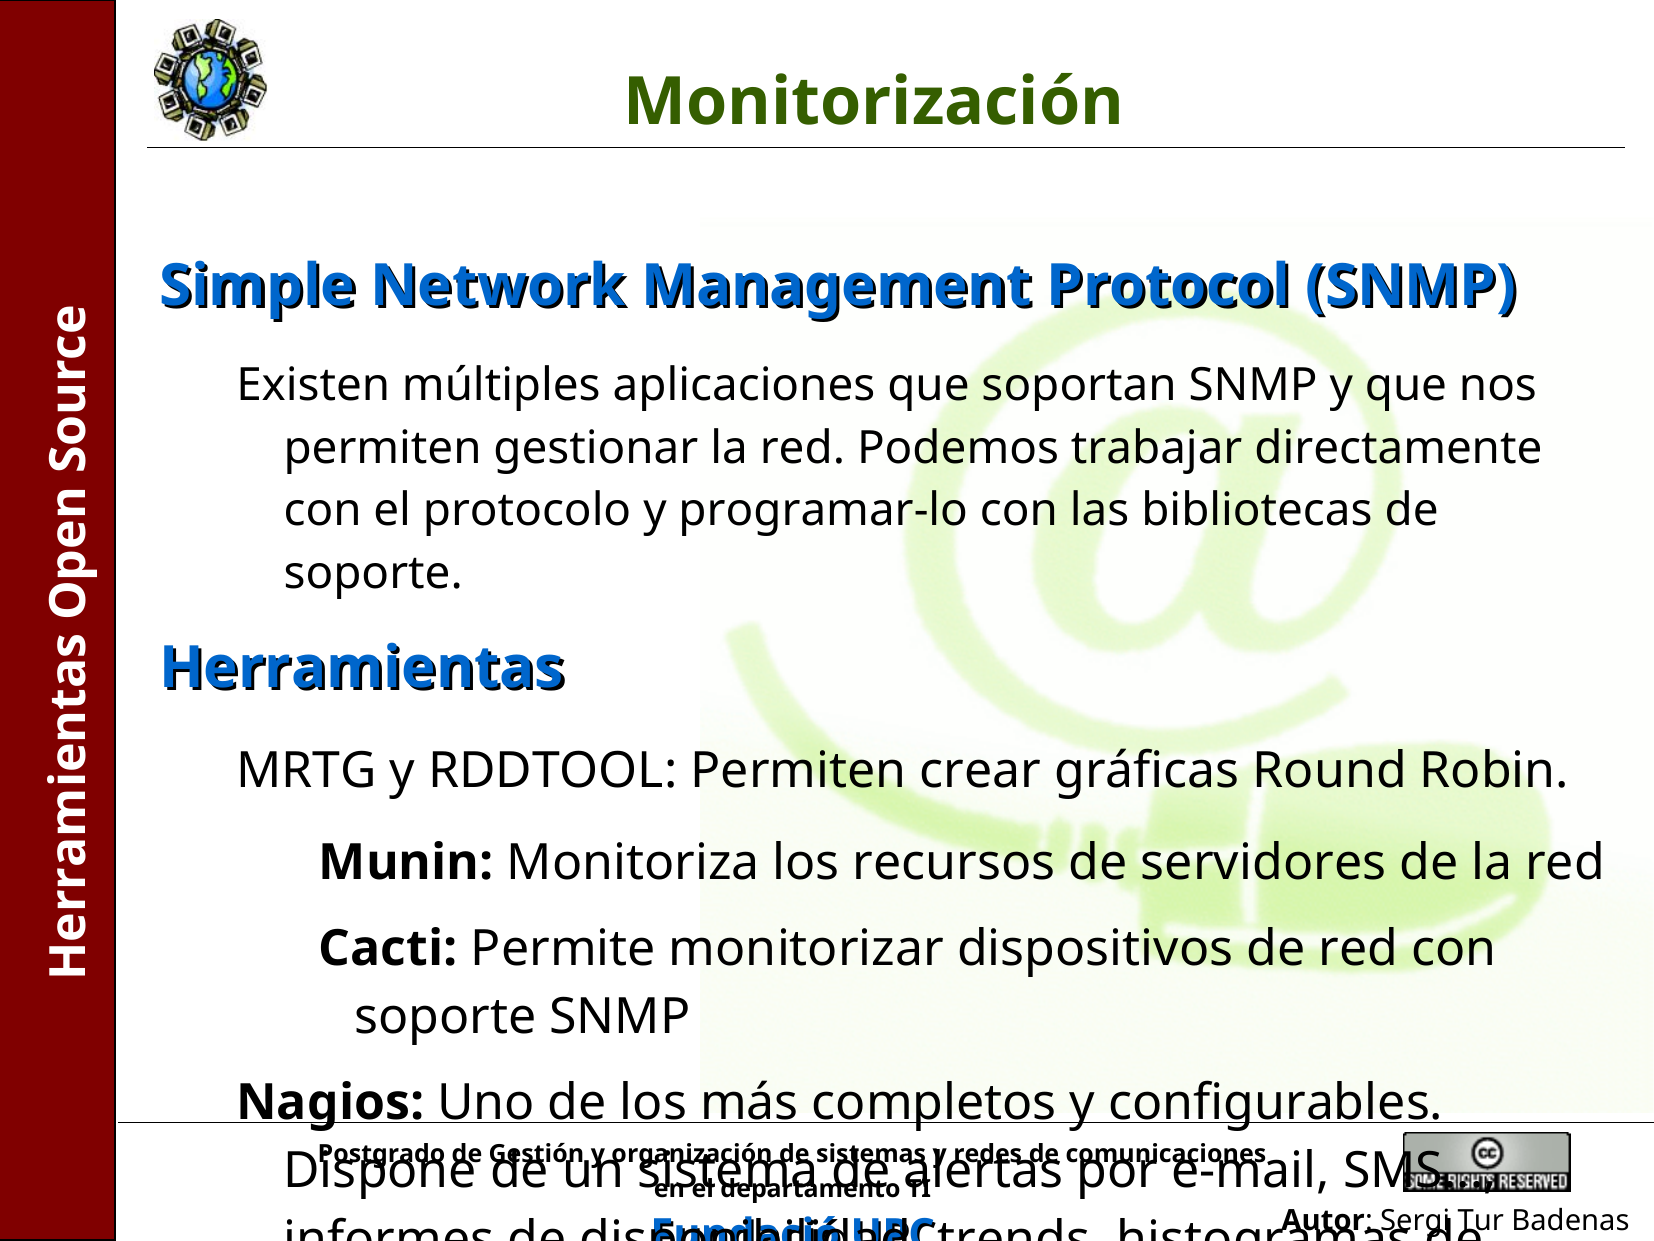

# Monitorización
Simple Network Management Protocol (SNMP)
Existen múltiples aplicaciones que soportan SNMP y que nos permiten gestionar la red. Podemos trabajar directamente con el protocolo y programar-lo con las bibliotecas de soporte.
Herramientas
MRTG y RDDTOOL: Permiten crear gráficas Round Robin.
Munin: Monitoriza los recursos de servidores de la red
Cacti: Permite monitorizar dispositivos de red con soporte SNMP
Nagios: Uno de los más completos y configurables. Dispone de un sistema de alertas por e-mail, SMS..., informes de disponibilidad, trends, histogramas de alertas...
Y la lista continua... monit, hobbit, zennos...